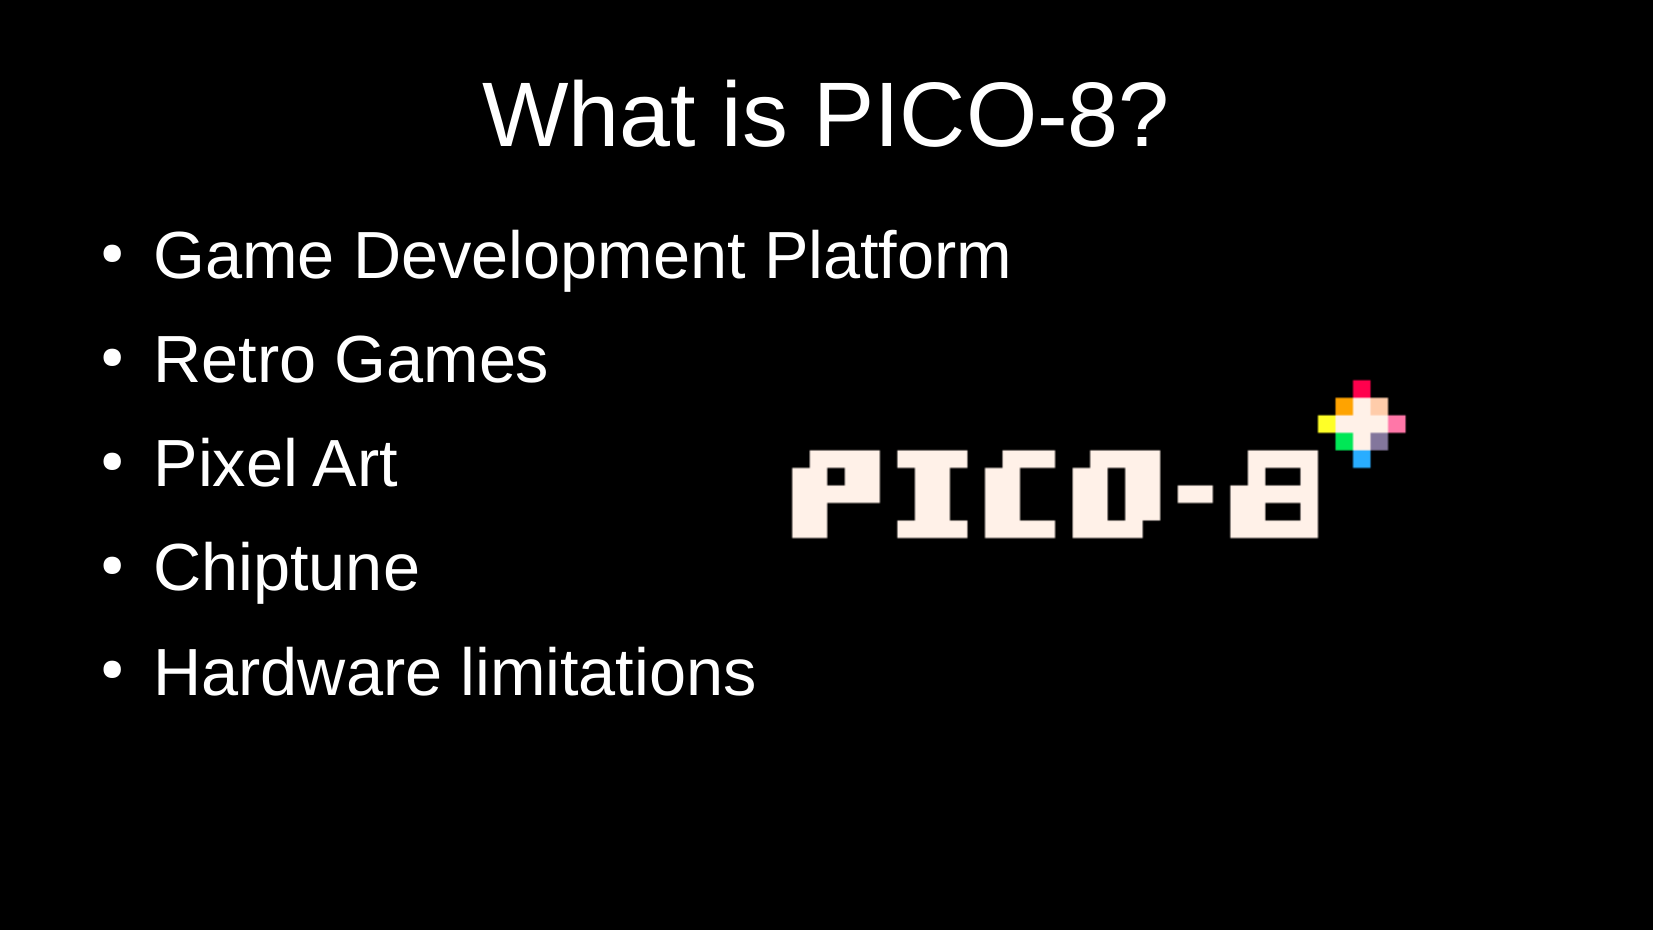

# What is PICO-8?
Game Development Platform
Retro Games
Pixel Art
Chiptune
Hardware limitations